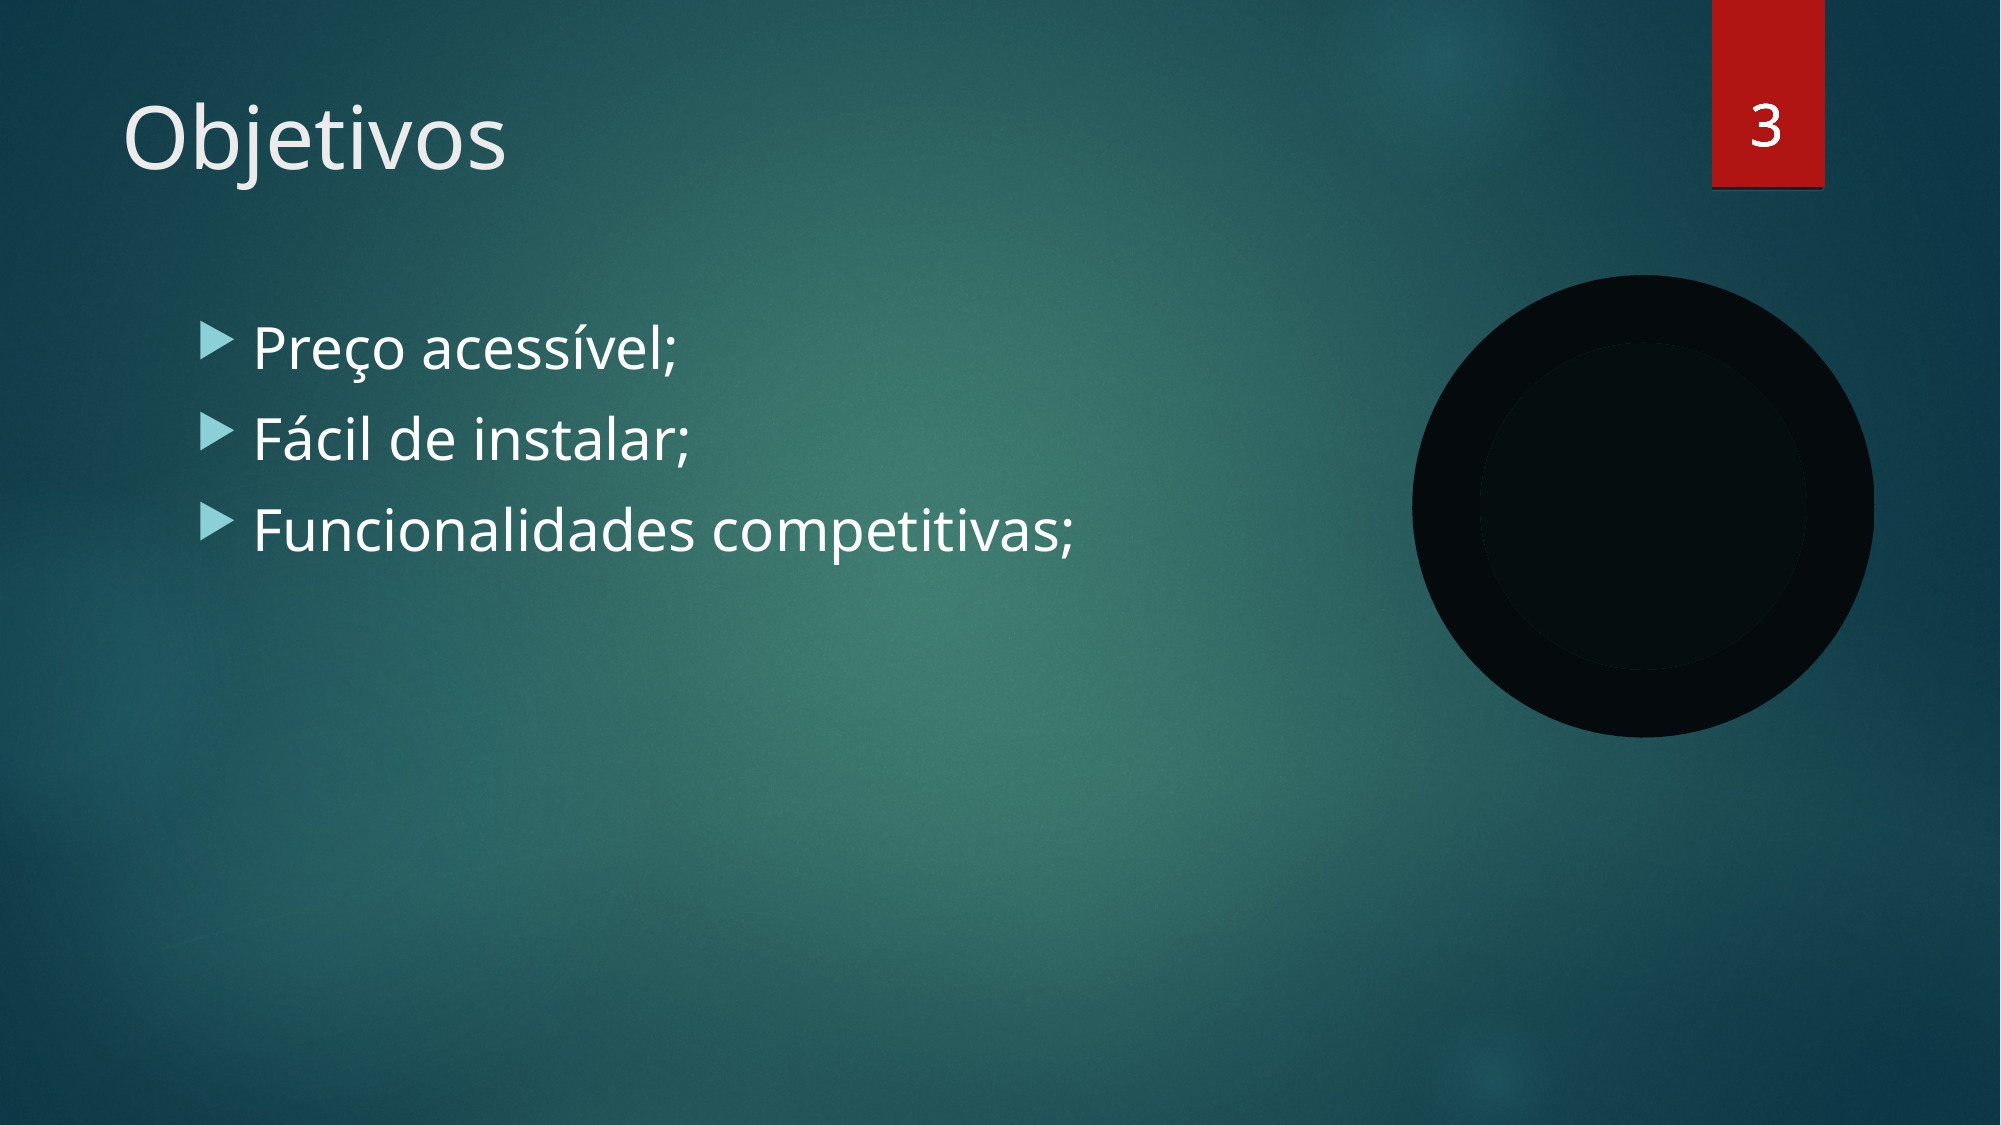

# Objetivos
Preço acessível;
Fácil de instalar;
Funcionalidades competitivas;